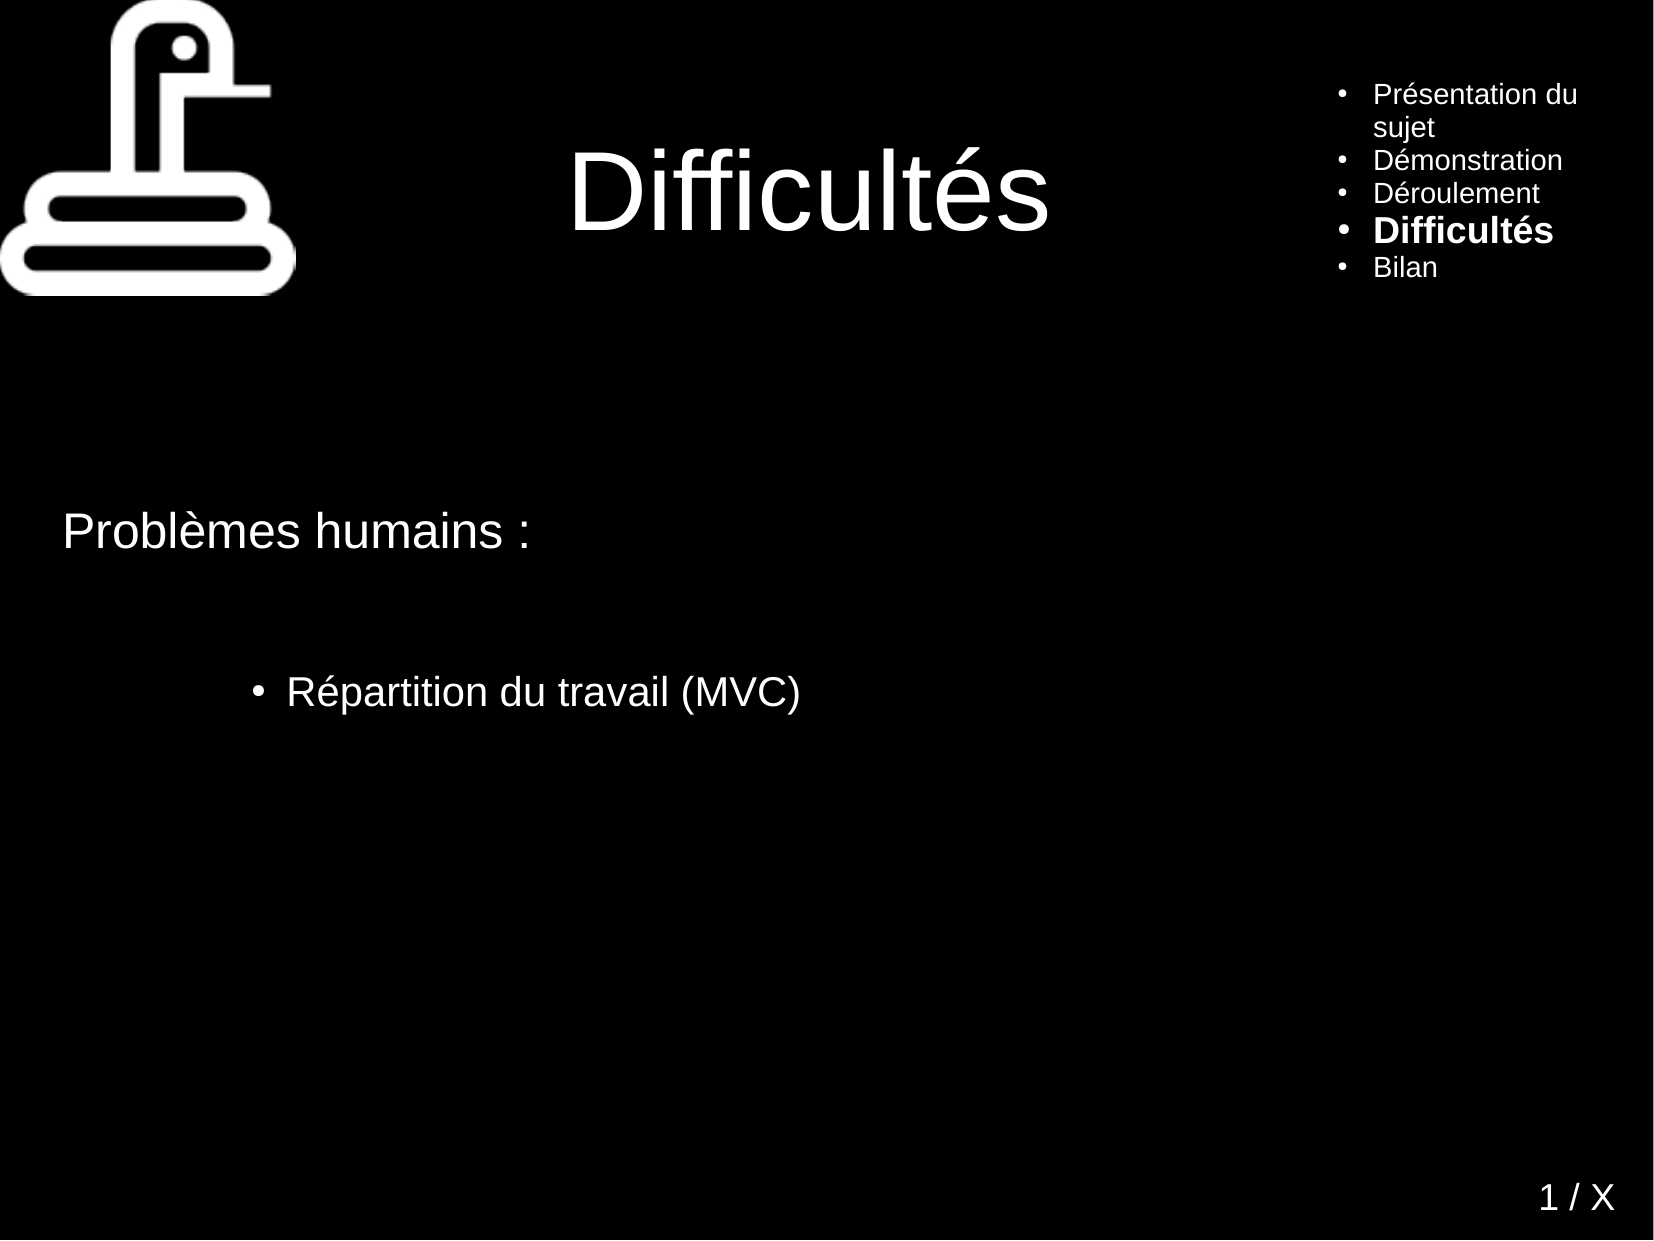

Présentation du sujet
Démonstration
Déroulement
Difficultés
Bilan
# Difficultés
Problèmes humains :
Répartition du travail (MVC)
1 / X